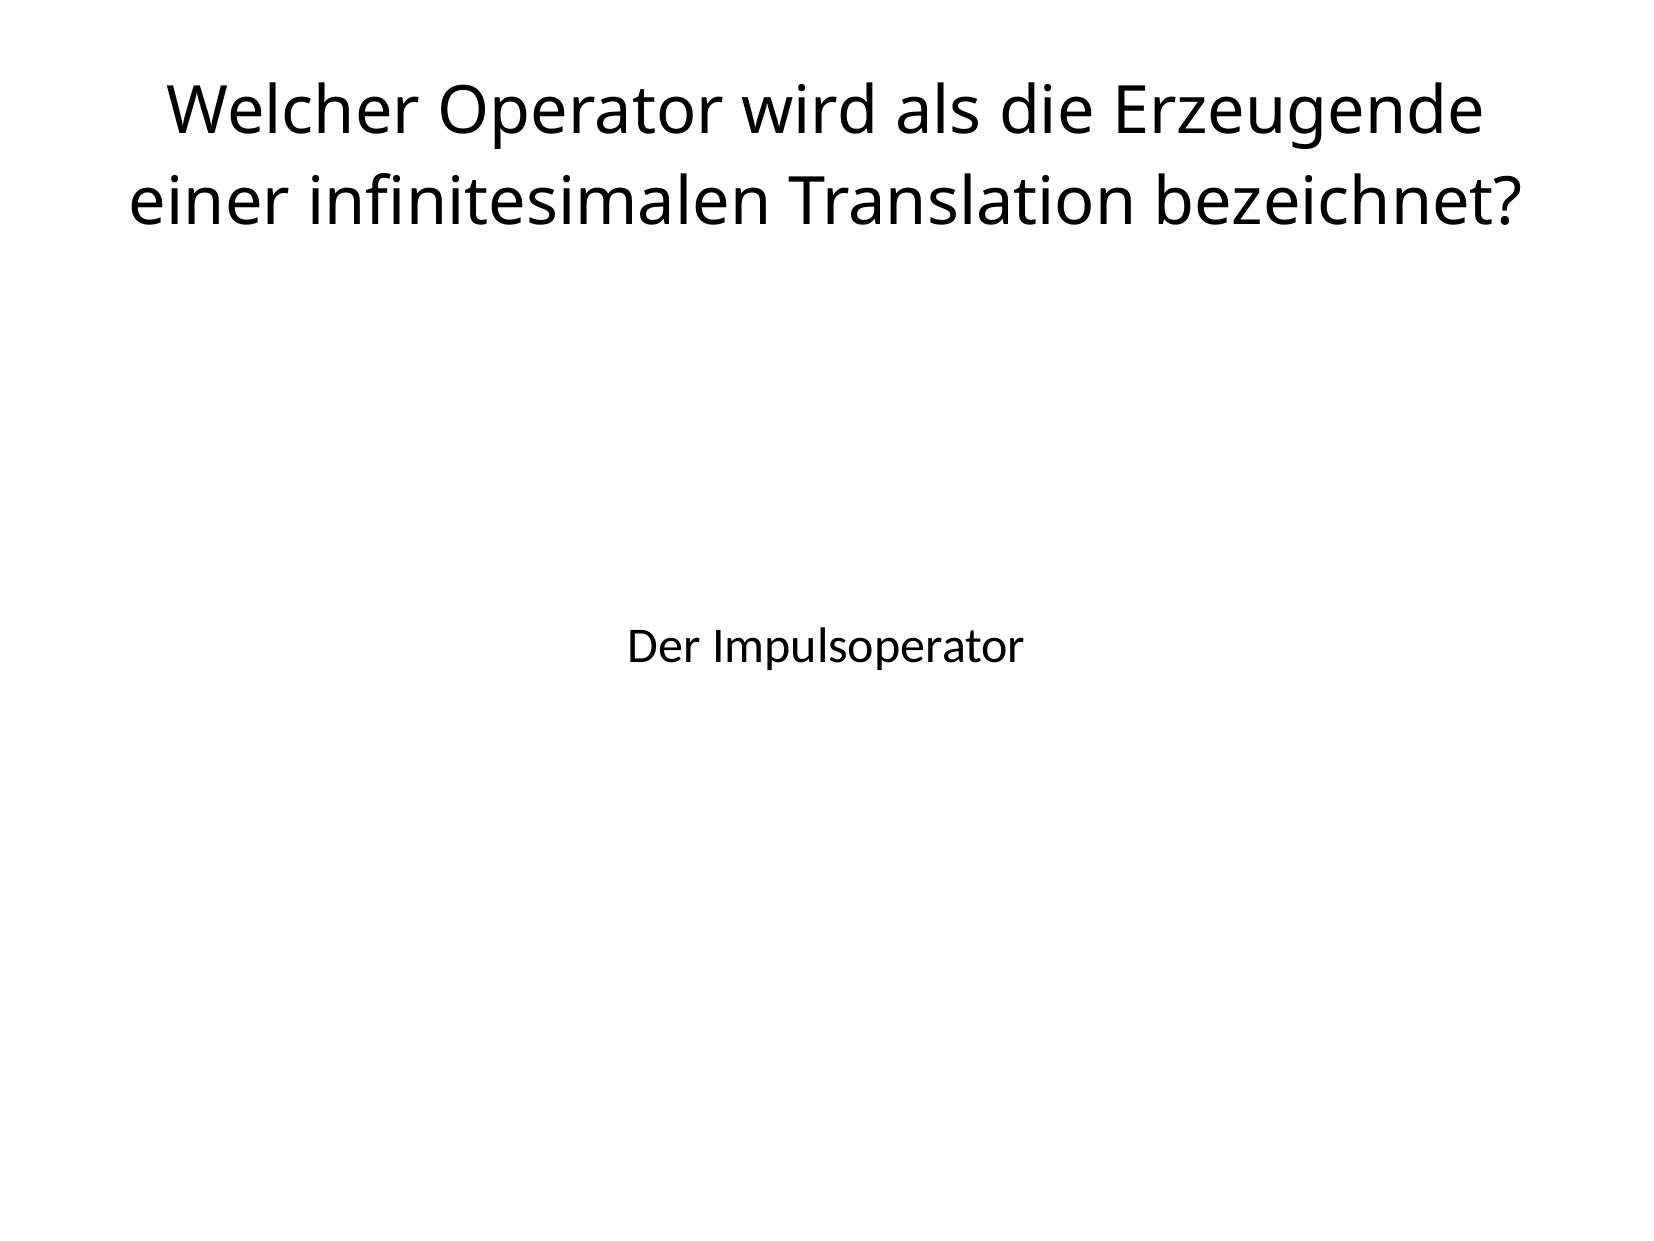

# Welcher Operator wird als die Erzeugende einer infinitesimalen Translation bezeichnet?
Der Impulsoperator